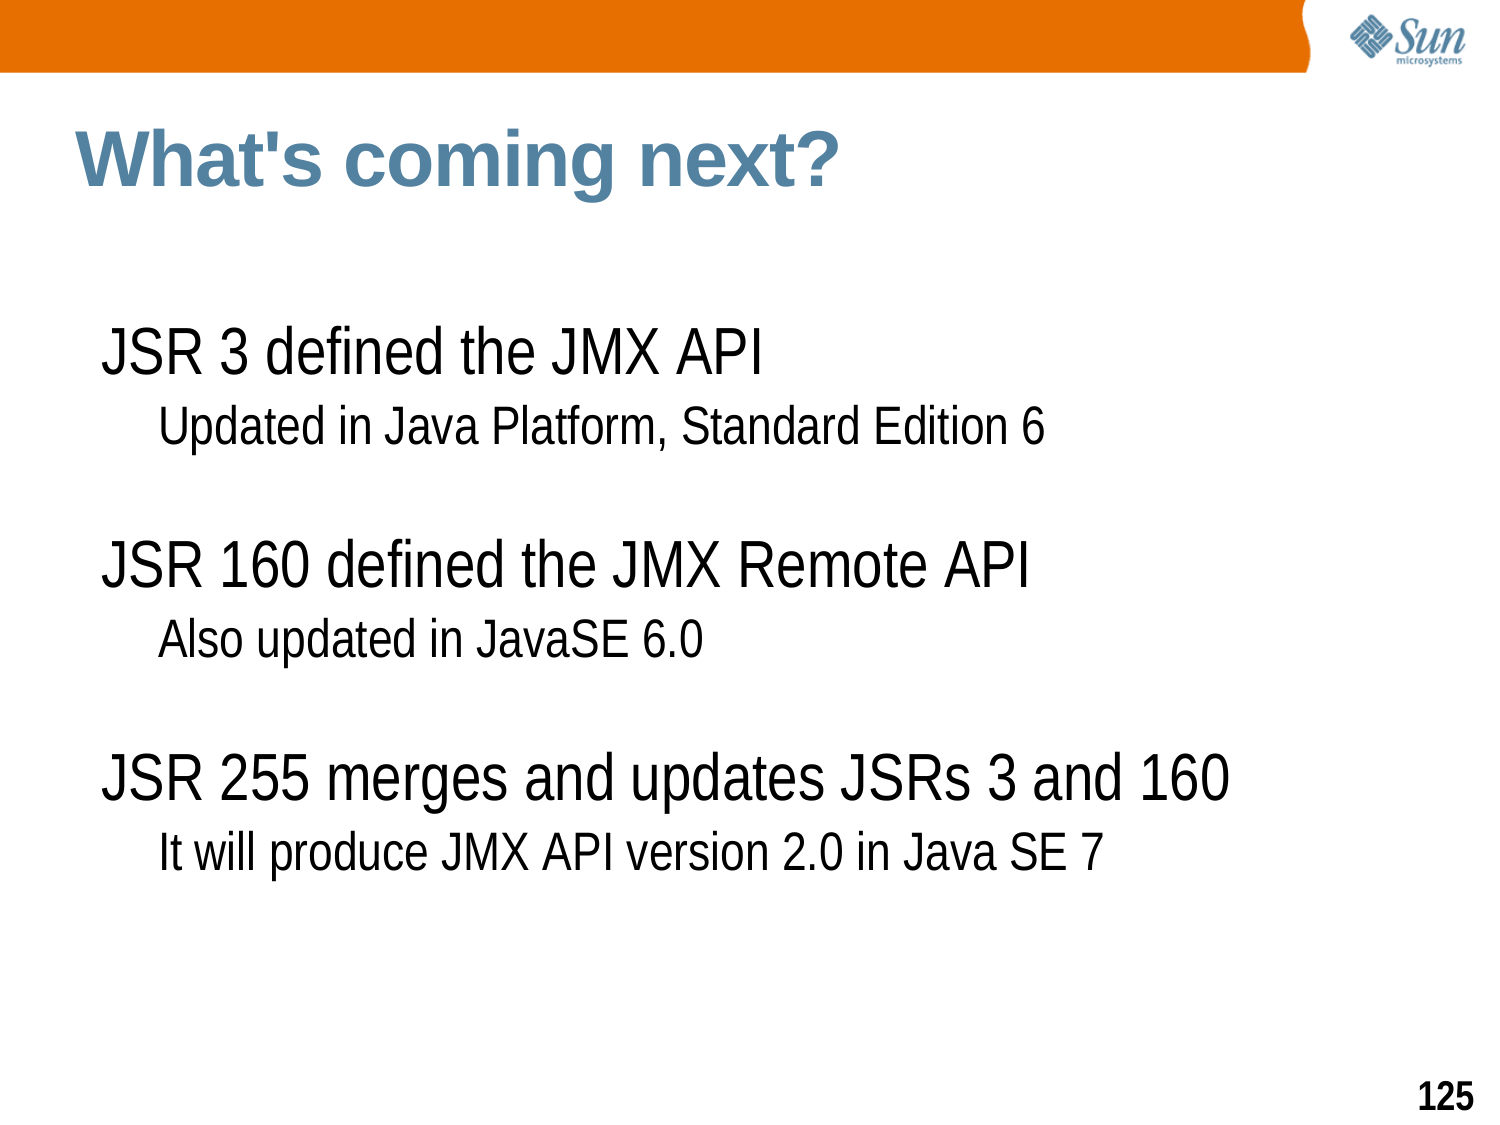

# What's coming next?
JSR 3 defined the JMX API
Updated in Java Platform, Standard Edition 6
JSR 160 defined the JMX Remote API
Also updated in JavaSE 6.0
JSR 255 merges and updates JSRs 3 and 160
It will produce JMX API version 2.0 in Java SE 7